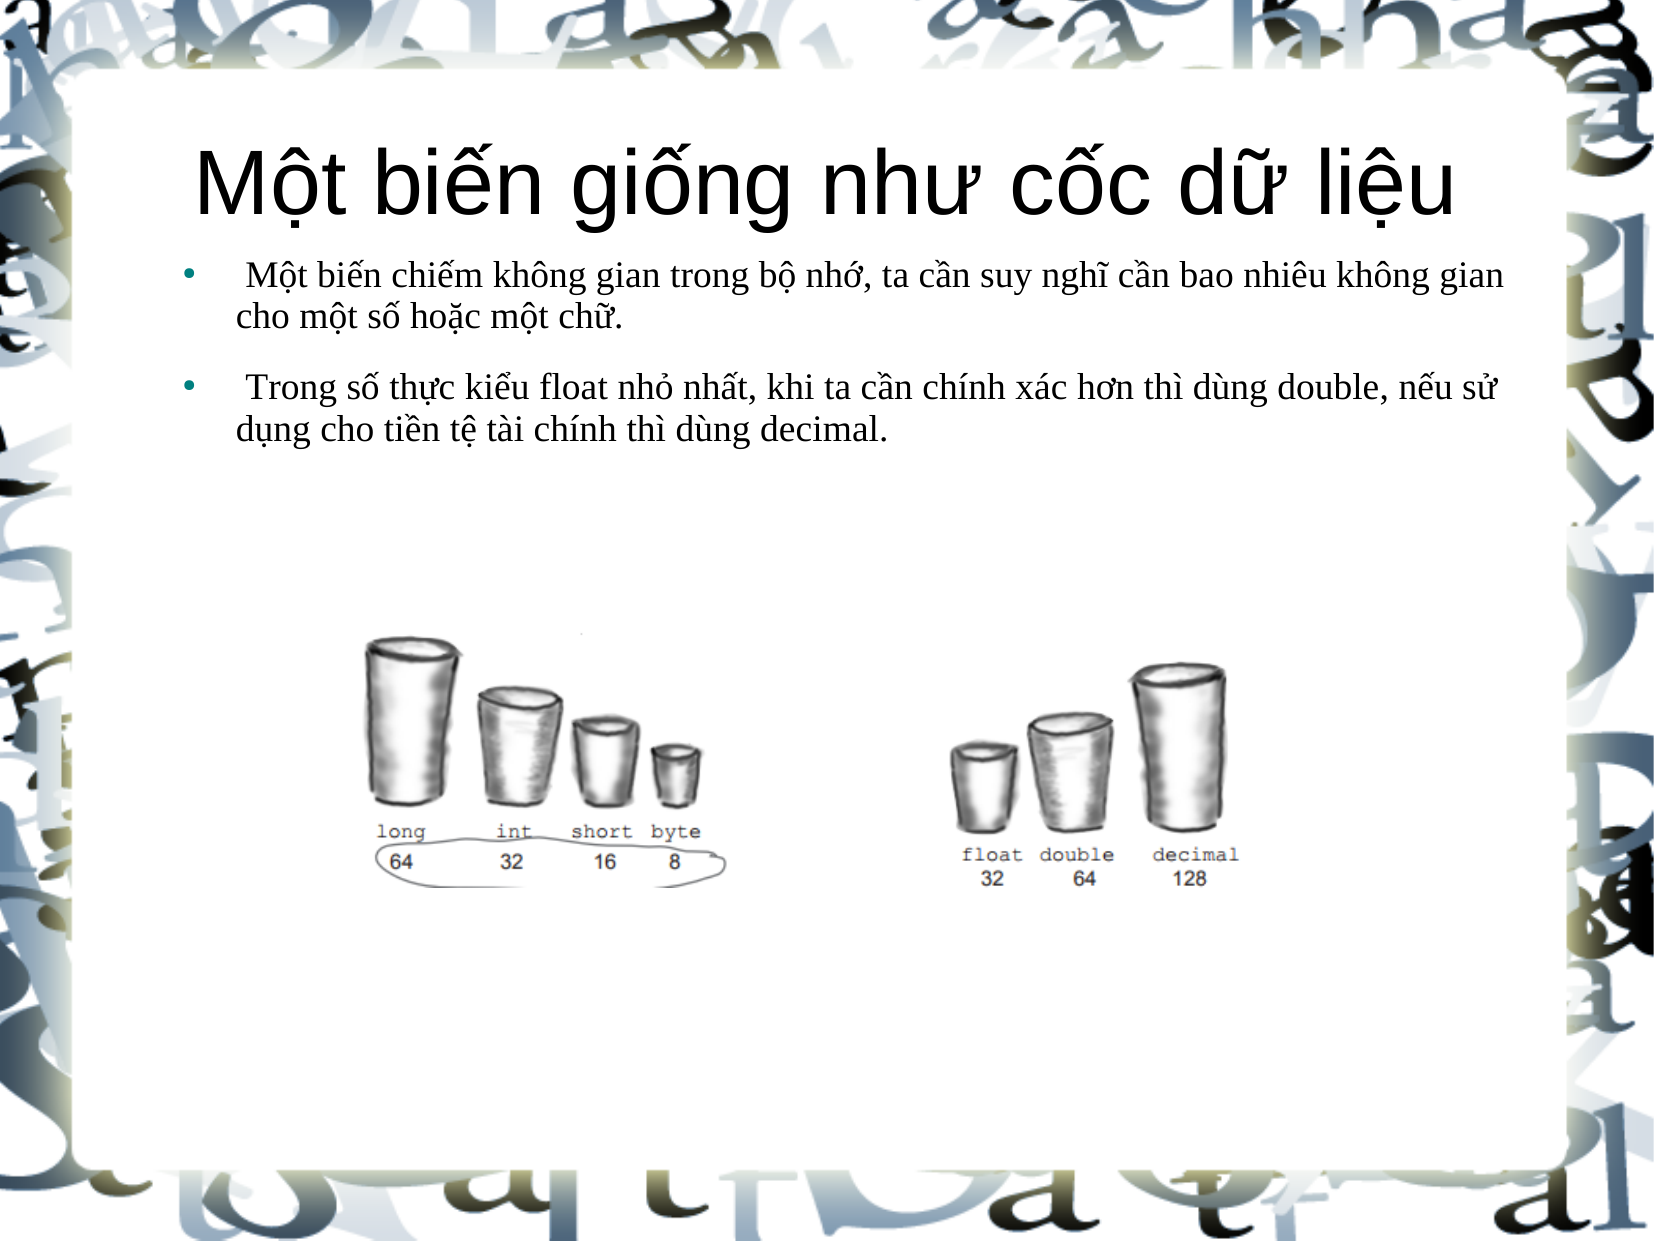

# Một biến giống như cốc dữ liệu
 Một biến chiếm không gian trong bộ nhớ, ta cần suy nghĩ cần bao nhiêu không gian cho một số hoặc một chữ.
 Trong số thực kiểu float nhỏ nhất, khi ta cần chính xác hơn thì dùng double, nếu sử dụng cho tiền tệ tài chính thì dùng decimal.